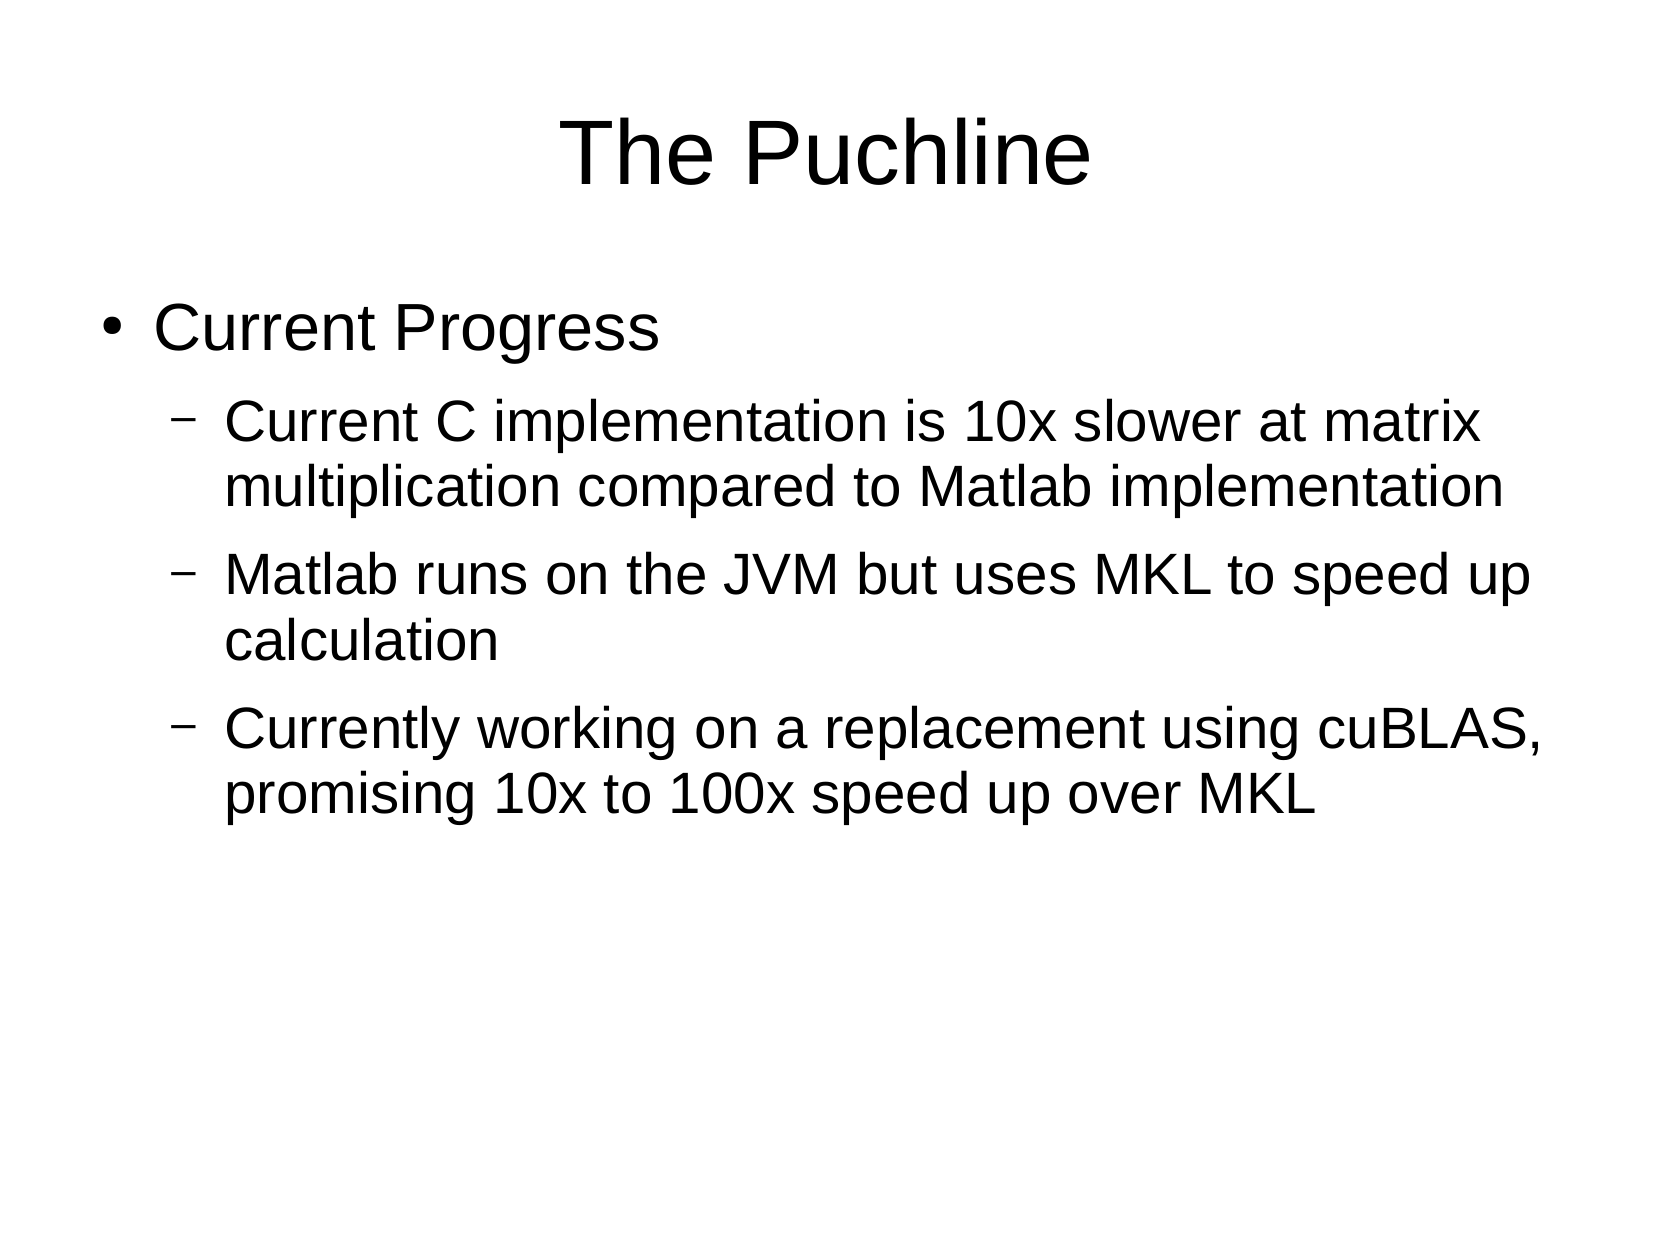

# The Puchline
Current Progress
Current C implementation is 10x slower at matrix multiplication compared to Matlab implementation
Matlab runs on the JVM but uses MKL to speed up calculation
Currently working on a replacement using cuBLAS, promising 10x to 100x speed up over MKL